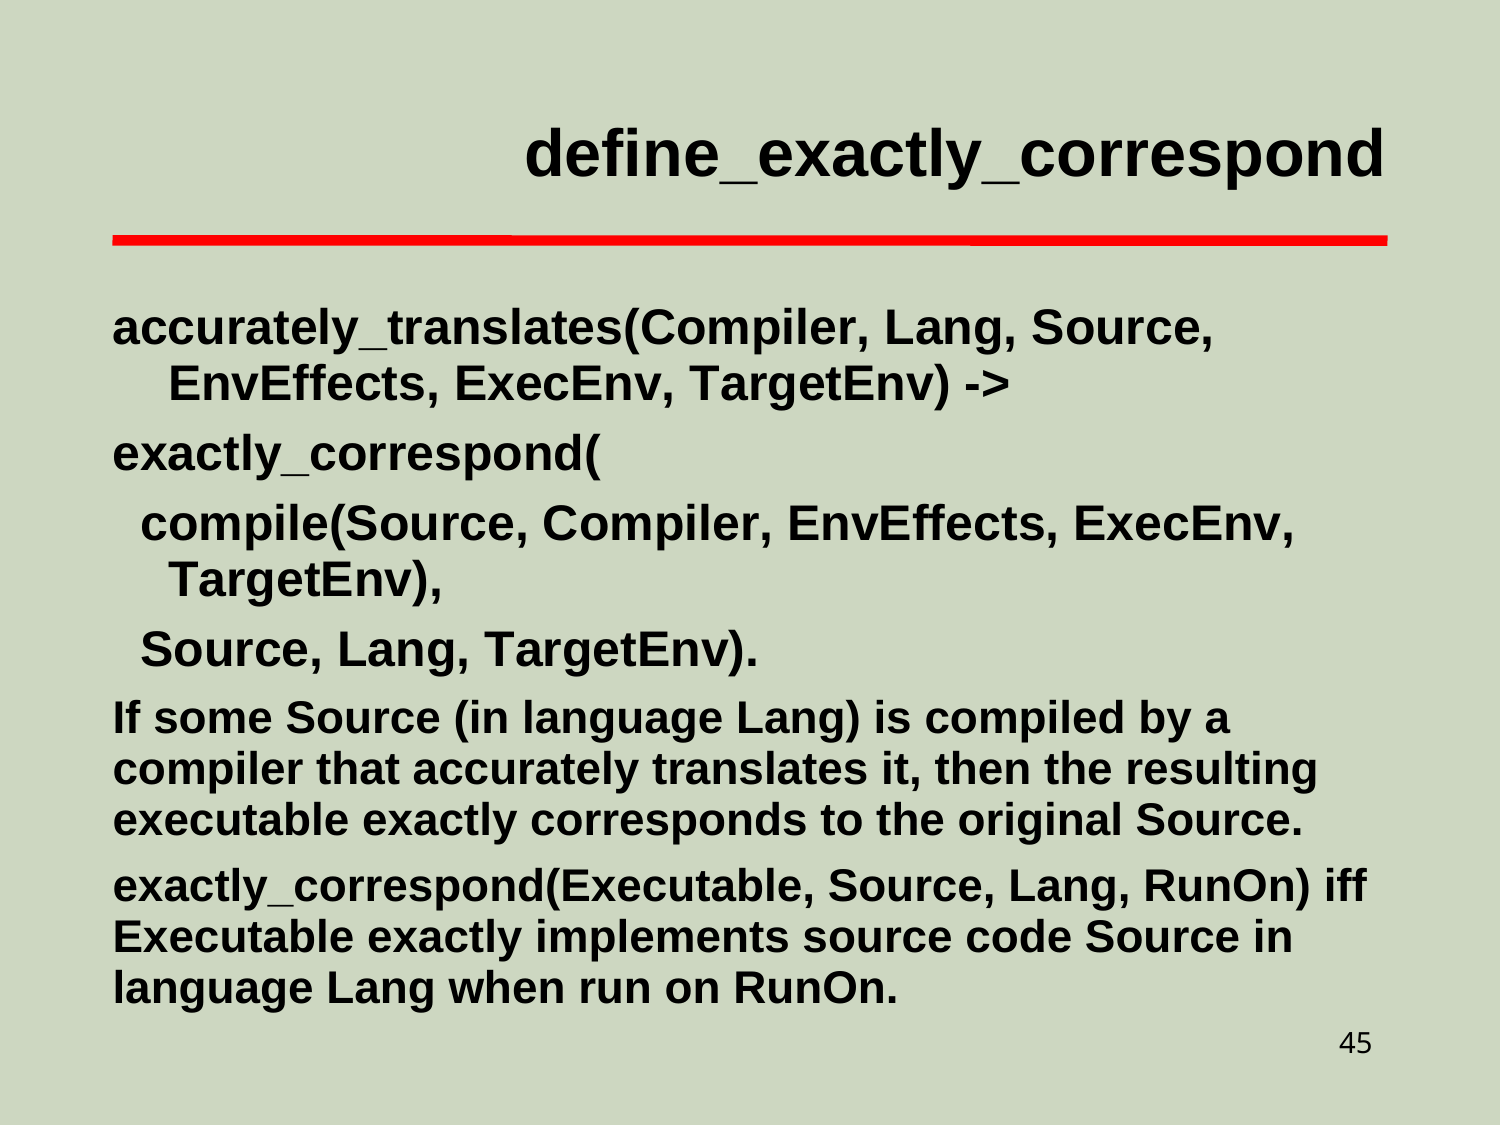

# define_exactly_correspond
accurately_translates(Compiler, Lang, Source, EnvEffects, ExecEnv, TargetEnv) ->
exactly_correspond(
 compile(Source, Compiler, EnvEffects, ExecEnv, TargetEnv),
 Source, Lang, TargetEnv).
If some Source (in language Lang) is compiled by a compiler that accurately translates it, then the resulting executable exactly corresponds to the original Source.
exactly_correspond(Executable, Source, Lang, RunOn) iff Executable exactly implements source code Source in language Lang when run on RunOn.